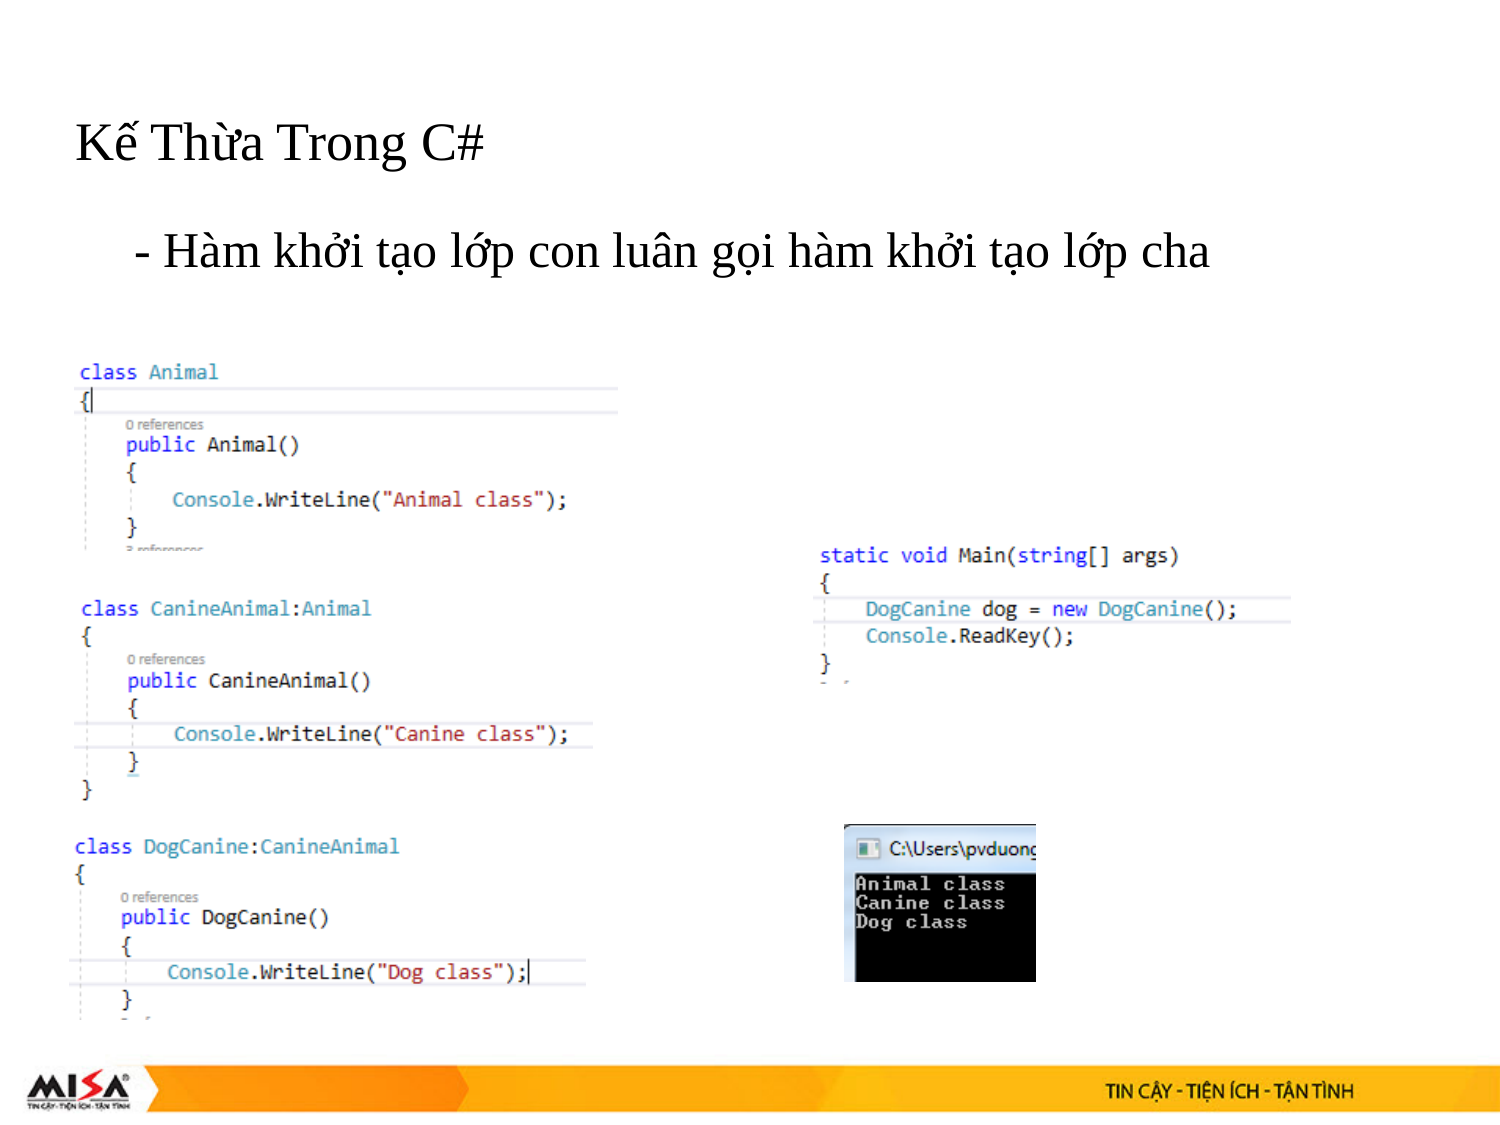

# Kế Thừa Trong C#
- Hàm khởi tạo lớp con luân gọi hàm khởi tạo lớp cha